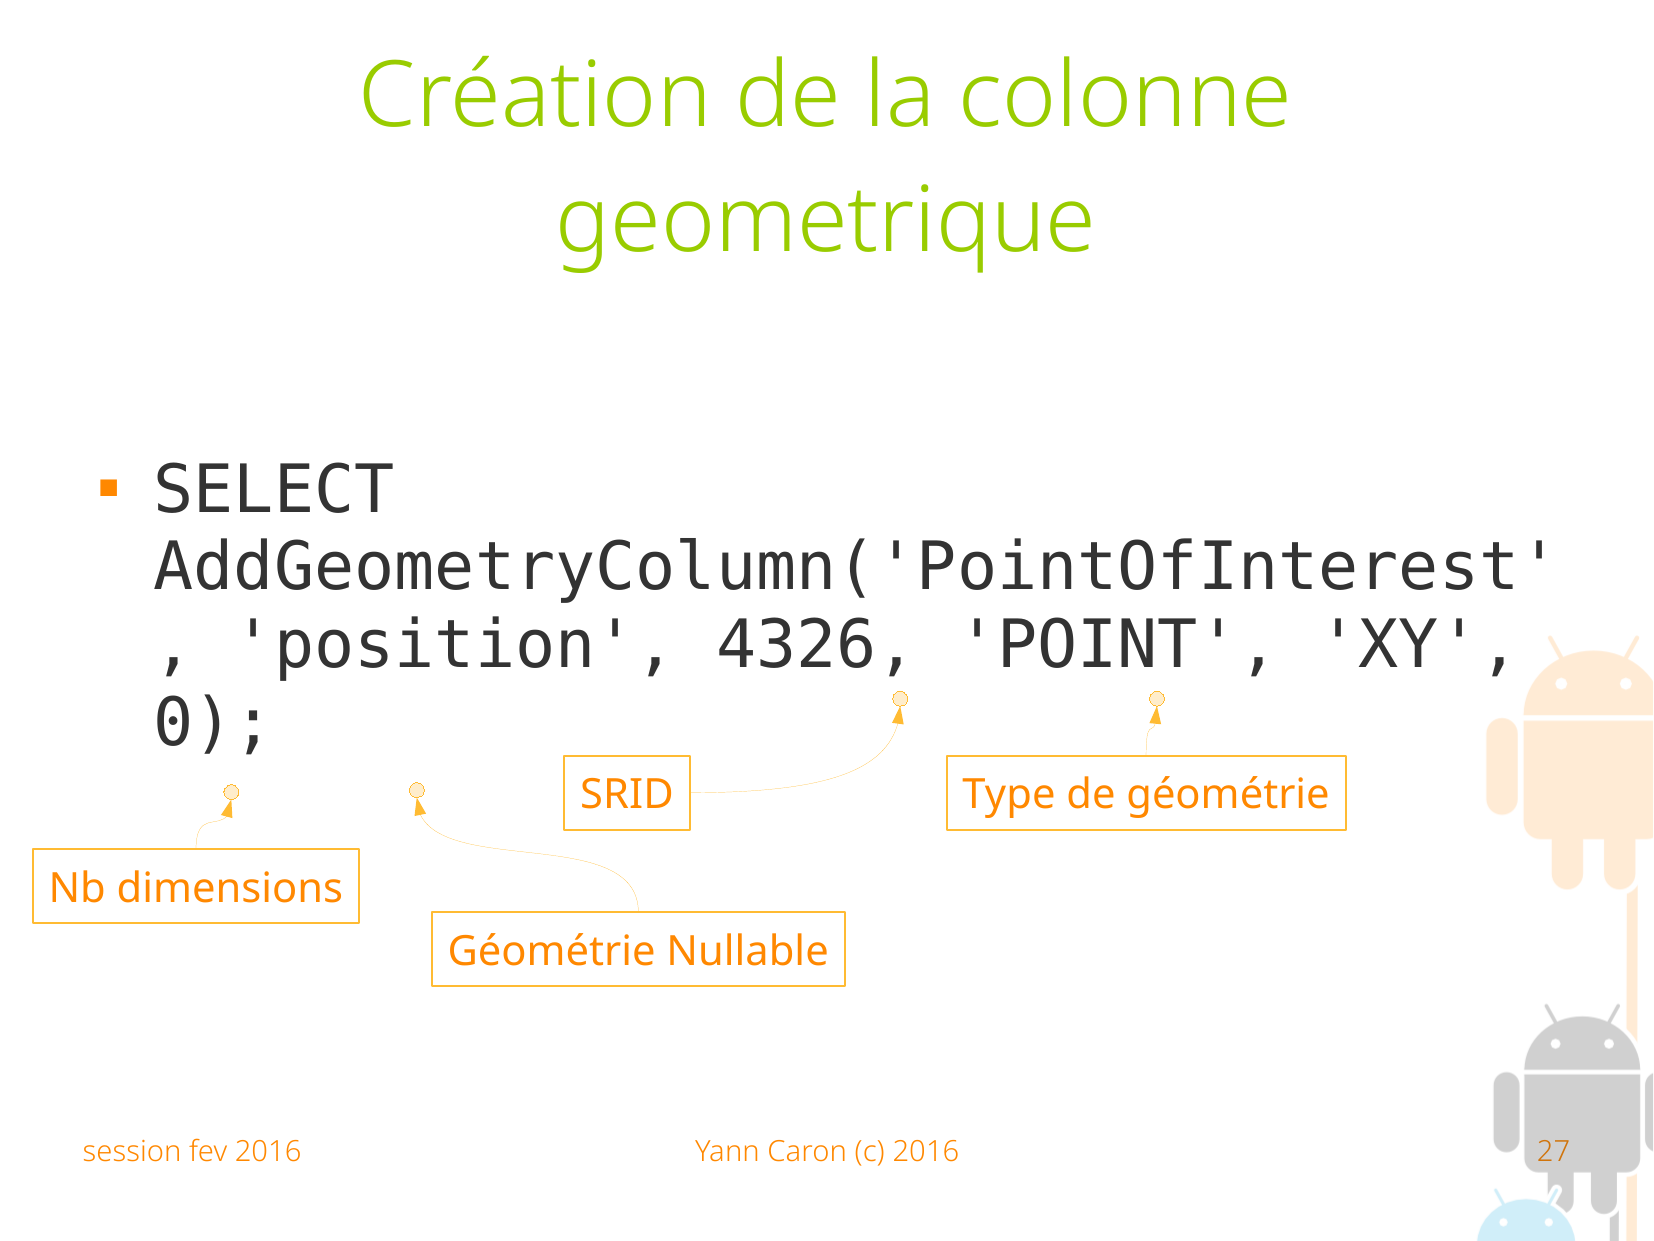

# Création de la colonne geometrique
SELECT AddGeometryColumn('PointOfInterest', 'position', 4326, 'POINT', 'XY', 0);
SRID
Type de géométrie
Nb dimensions
Géométrie Nullable
session fev 2016
Yann Caron (c) 2016
27